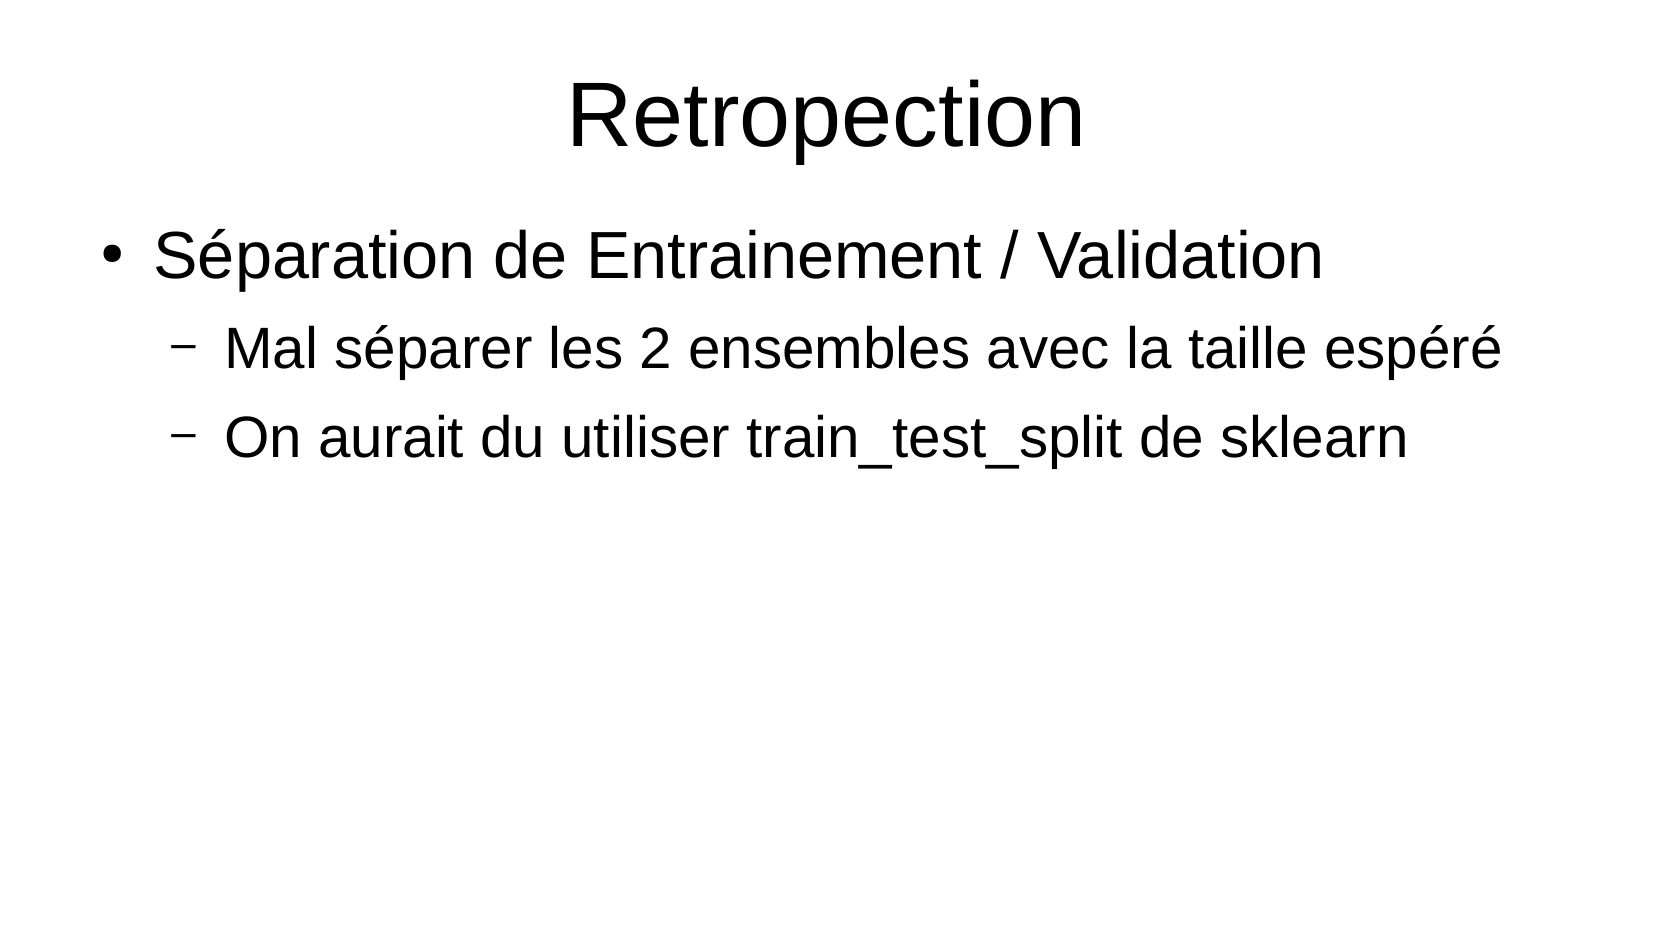

# Retropection
Séparation de Entrainement / Validation
Mal séparer les 2 ensembles avec la taille espéré
On aurait du utiliser train_test_split de sklearn